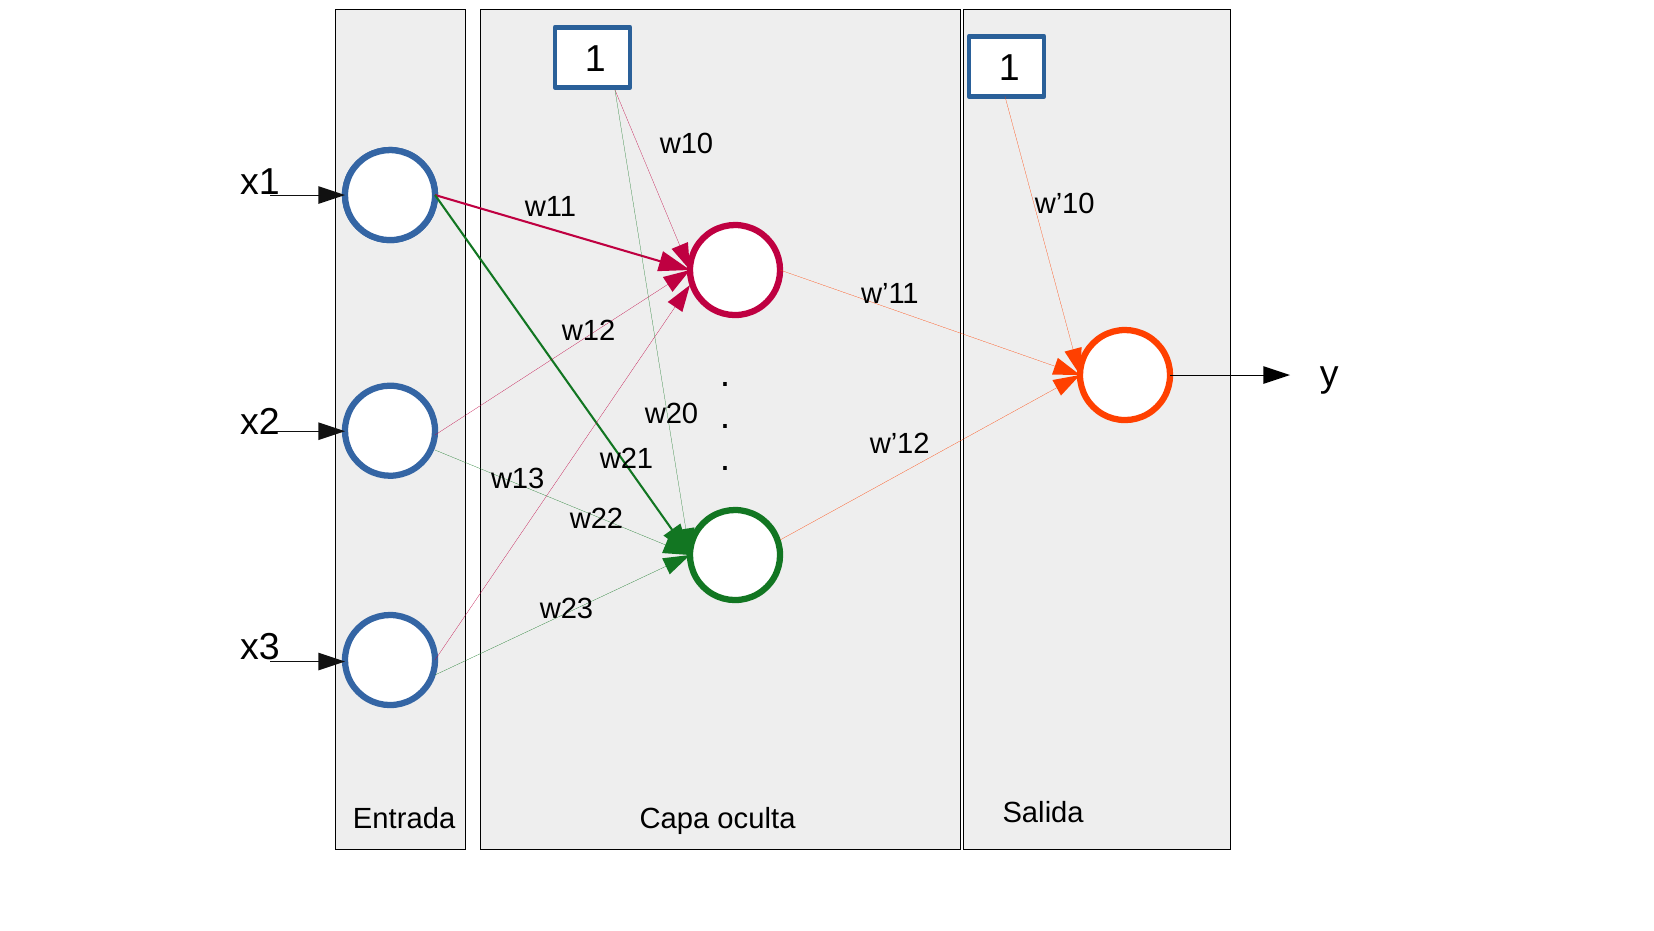

1
1
w10
x1
w’10
w11
w’11
w12
.
.
.
y
w20
x2
w’12
w21
w13
w22
w23
x3
Salida
Entrada
Capa oculta